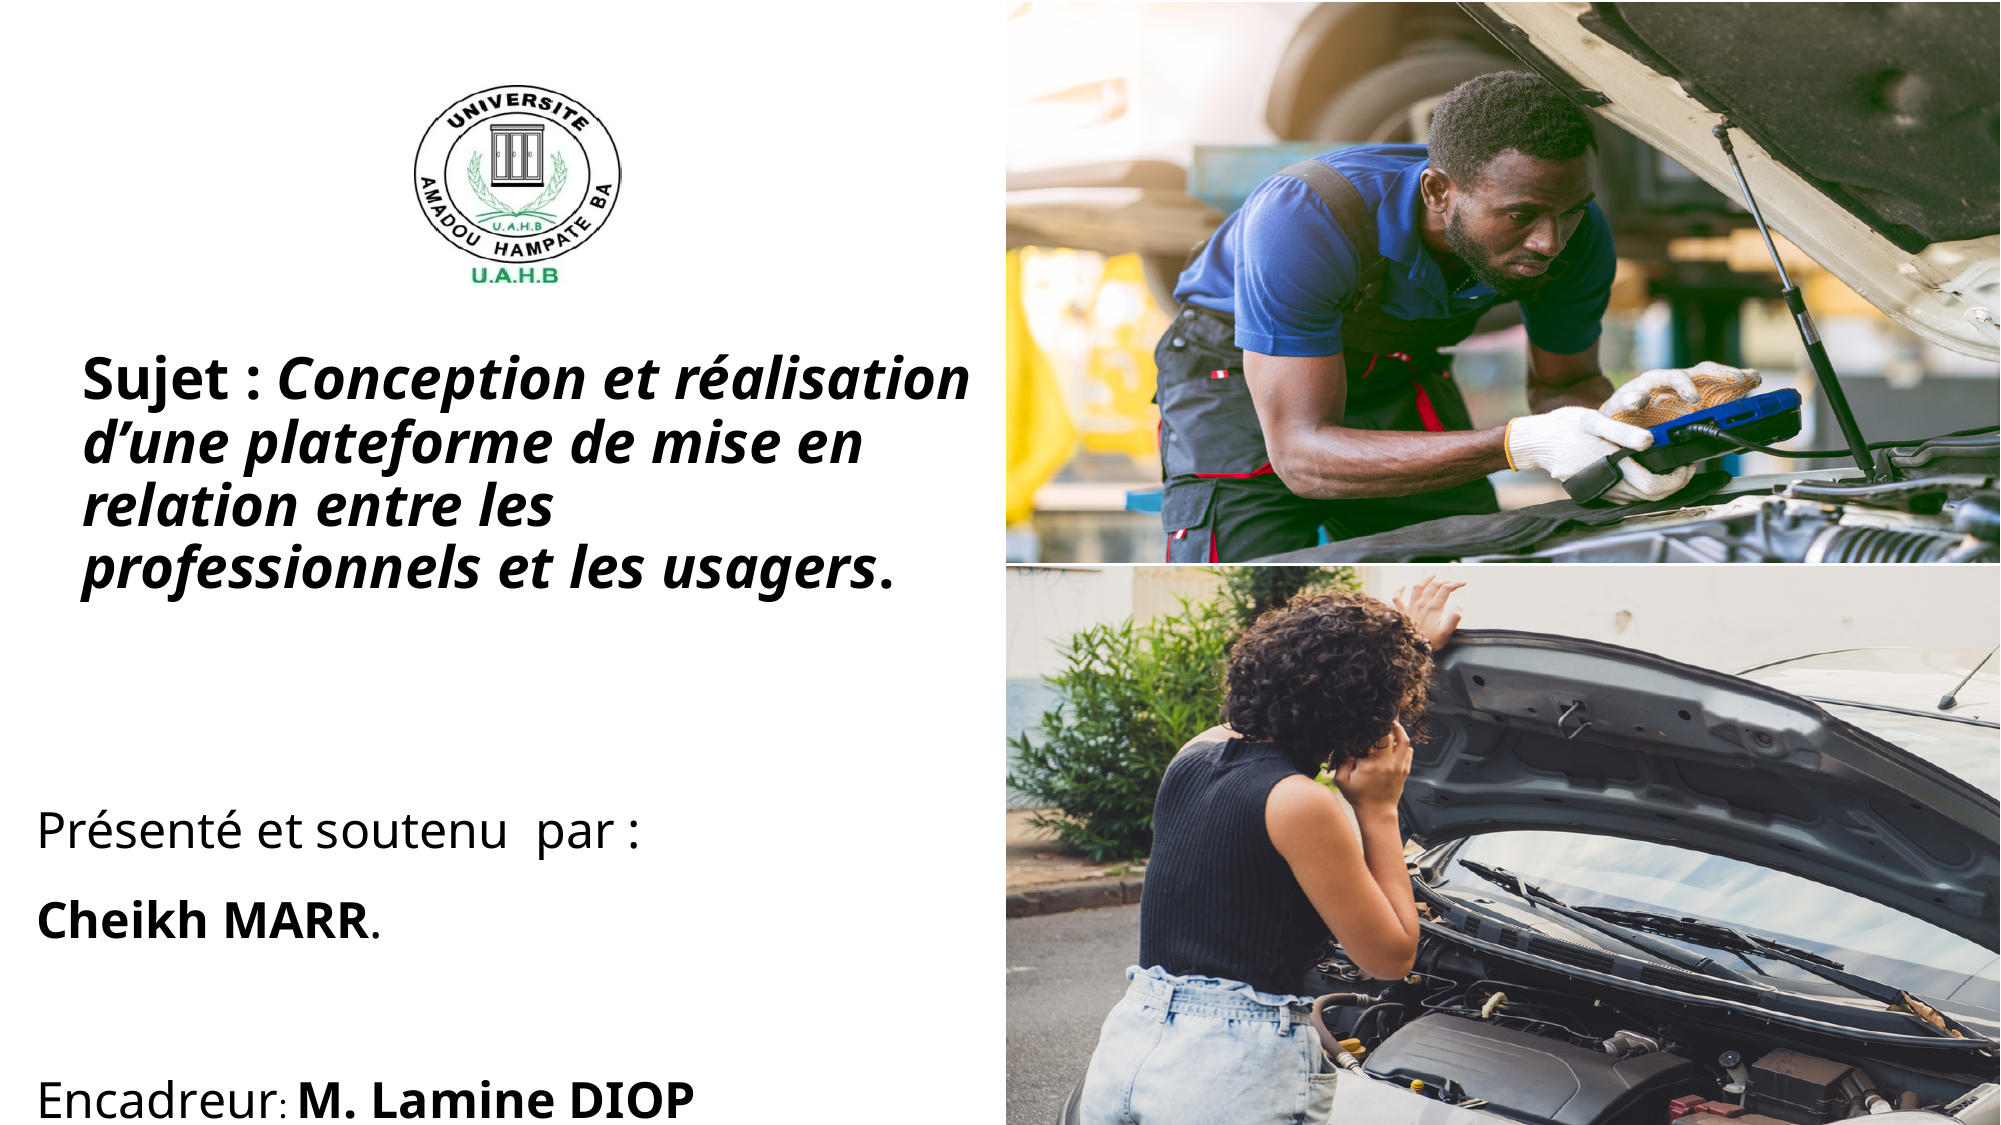

# Sujet : Conception et réalisation d’une plateforme de mise en relation entre les professionnels et les usagers.
Présenté et soutenu par :
Cheikh MARR.
Encadreur: M. Lamine DIOP